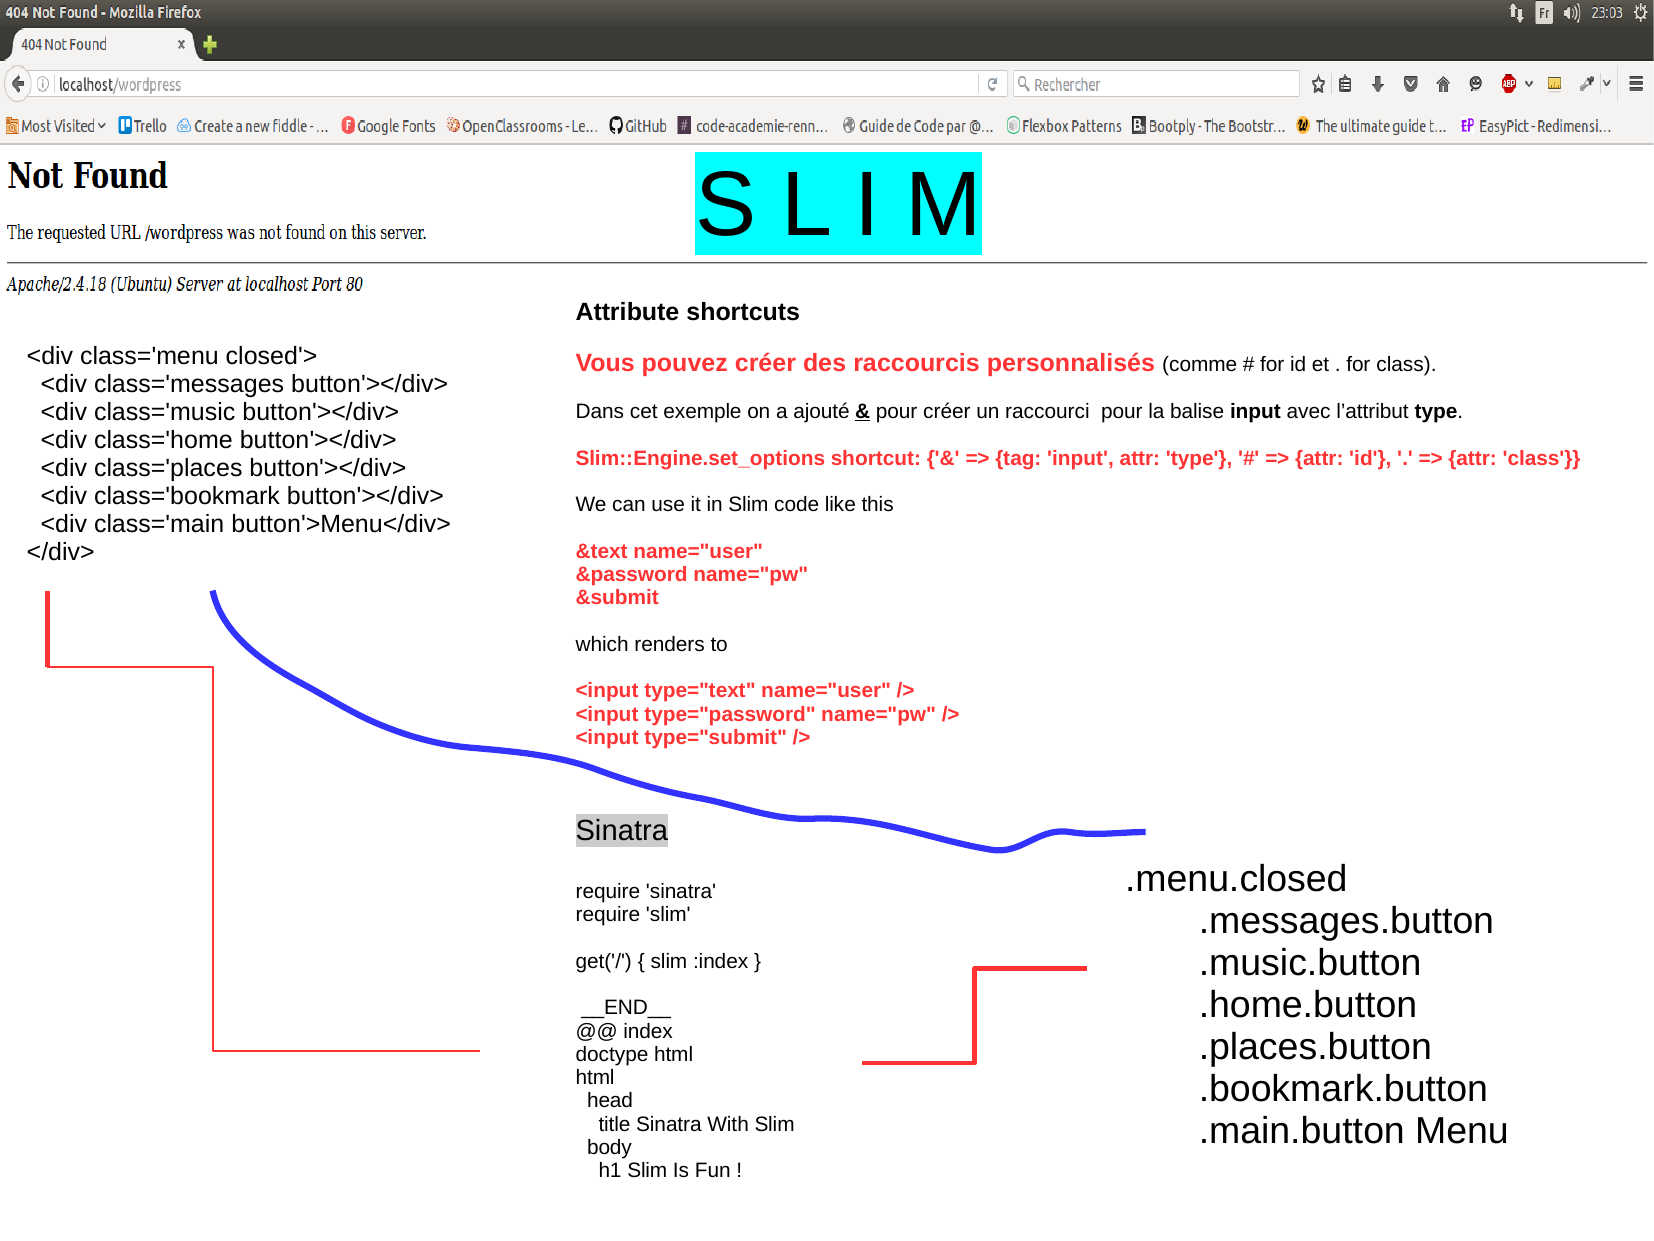

# S L I M
Attribute shortcuts
Vous pouvez créer des raccourcis personnalisés (comme # for id et . for class).
Dans cet exemple on a ajouté & pour créer un raccourci pour la balise input avec l’attribut type.
Slim::Engine.set_options shortcut: {'&' => {tag: 'input', attr: 'type'}, '#' => {attr: 'id'}, '.' => {attr: 'class'}}
We can use it in Slim code like this
&text name="user"
&password name="pw"
&submit
which renders to
<input type="text" name="user" />
<input type="password" name="pw" />
<input type="submit" />
Sinatra
require 'sinatra'
require 'slim'
get('/') { slim :index }
 __END__
@@ index
doctype html
html
 head
 title Sinatra With Slim
 body
 h1 Slim Is Fun !
<div class='menu closed'>
 <div class='messages button'></div>
 <div class='music button'></div>
 <div class='home button'></div>
 <div class='places button'></div>
 <div class='bookmark button'></div>
 <div class='main button'>Menu</div>
</div>
.menu.closed
	.messages.button
	.music.button
	.home.button
	.places.button
	.bookmark.button
	.main.button Menu